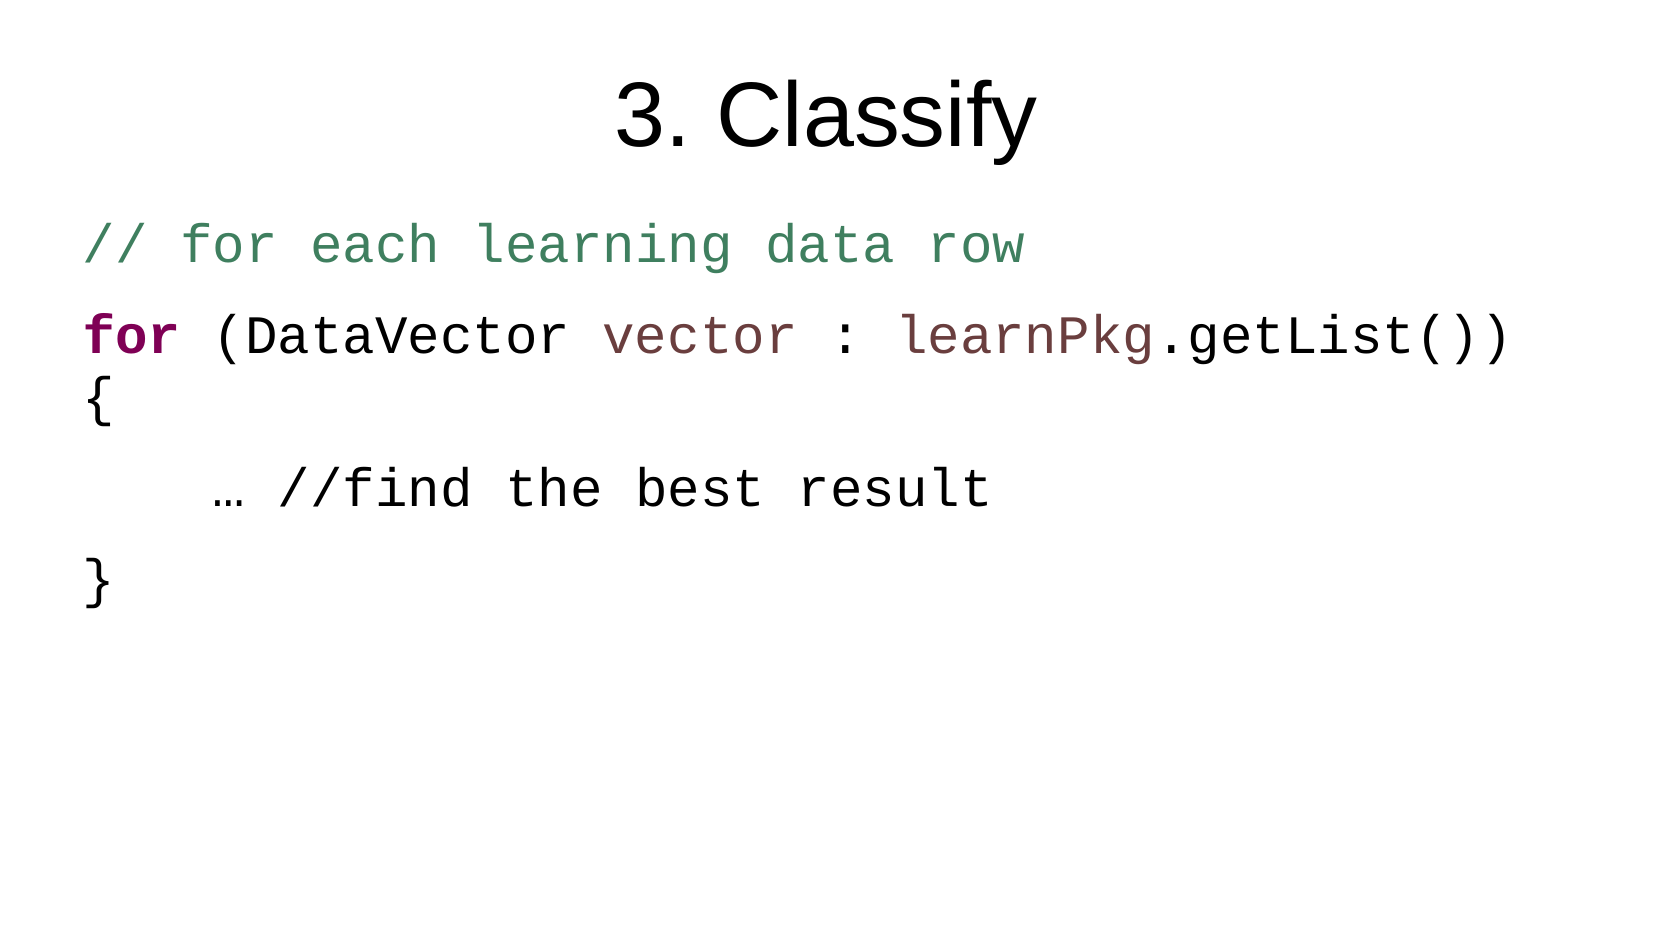

# 3. Classify
// for each learning data row
for (DataVector vector : learnPkg.getList()) {
 … //find the best result
}